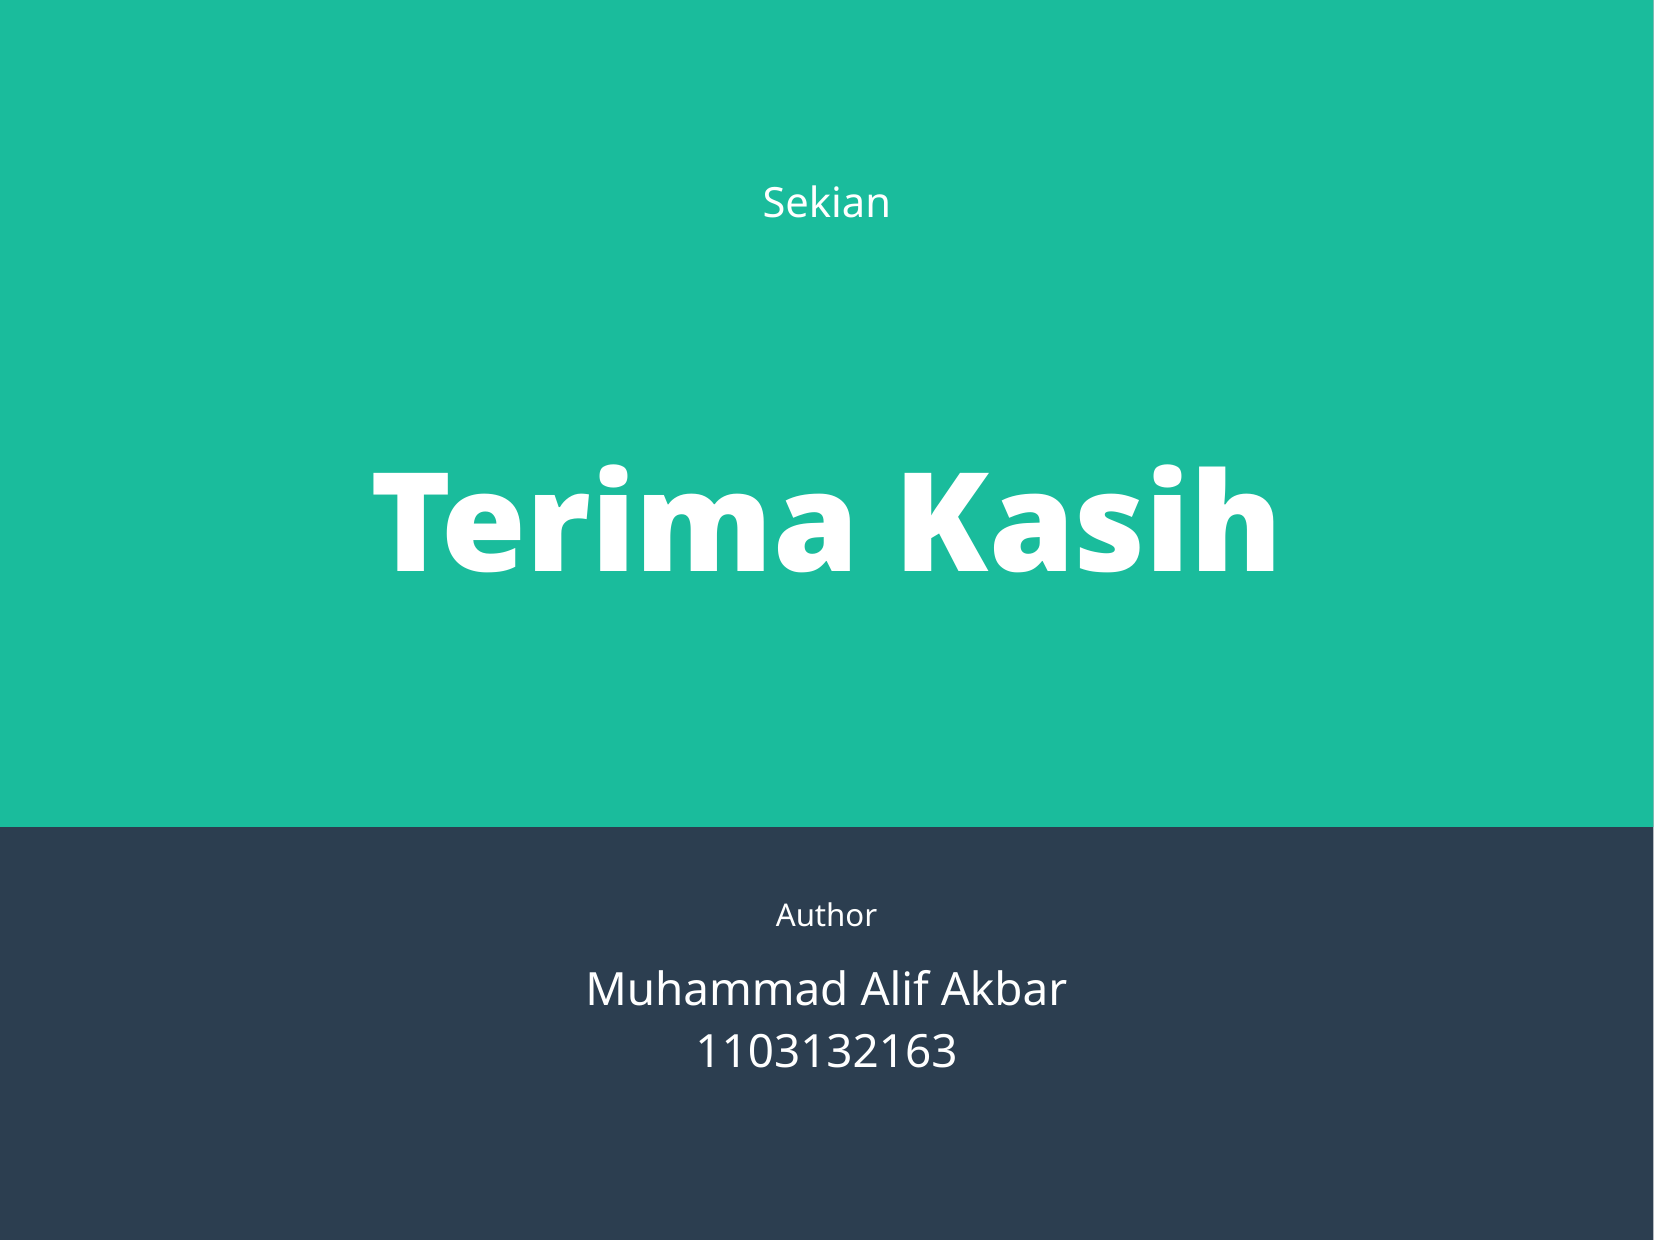

Sekian
# Terima Kasih
Muhammad Alif Akbar
1103132163
Author